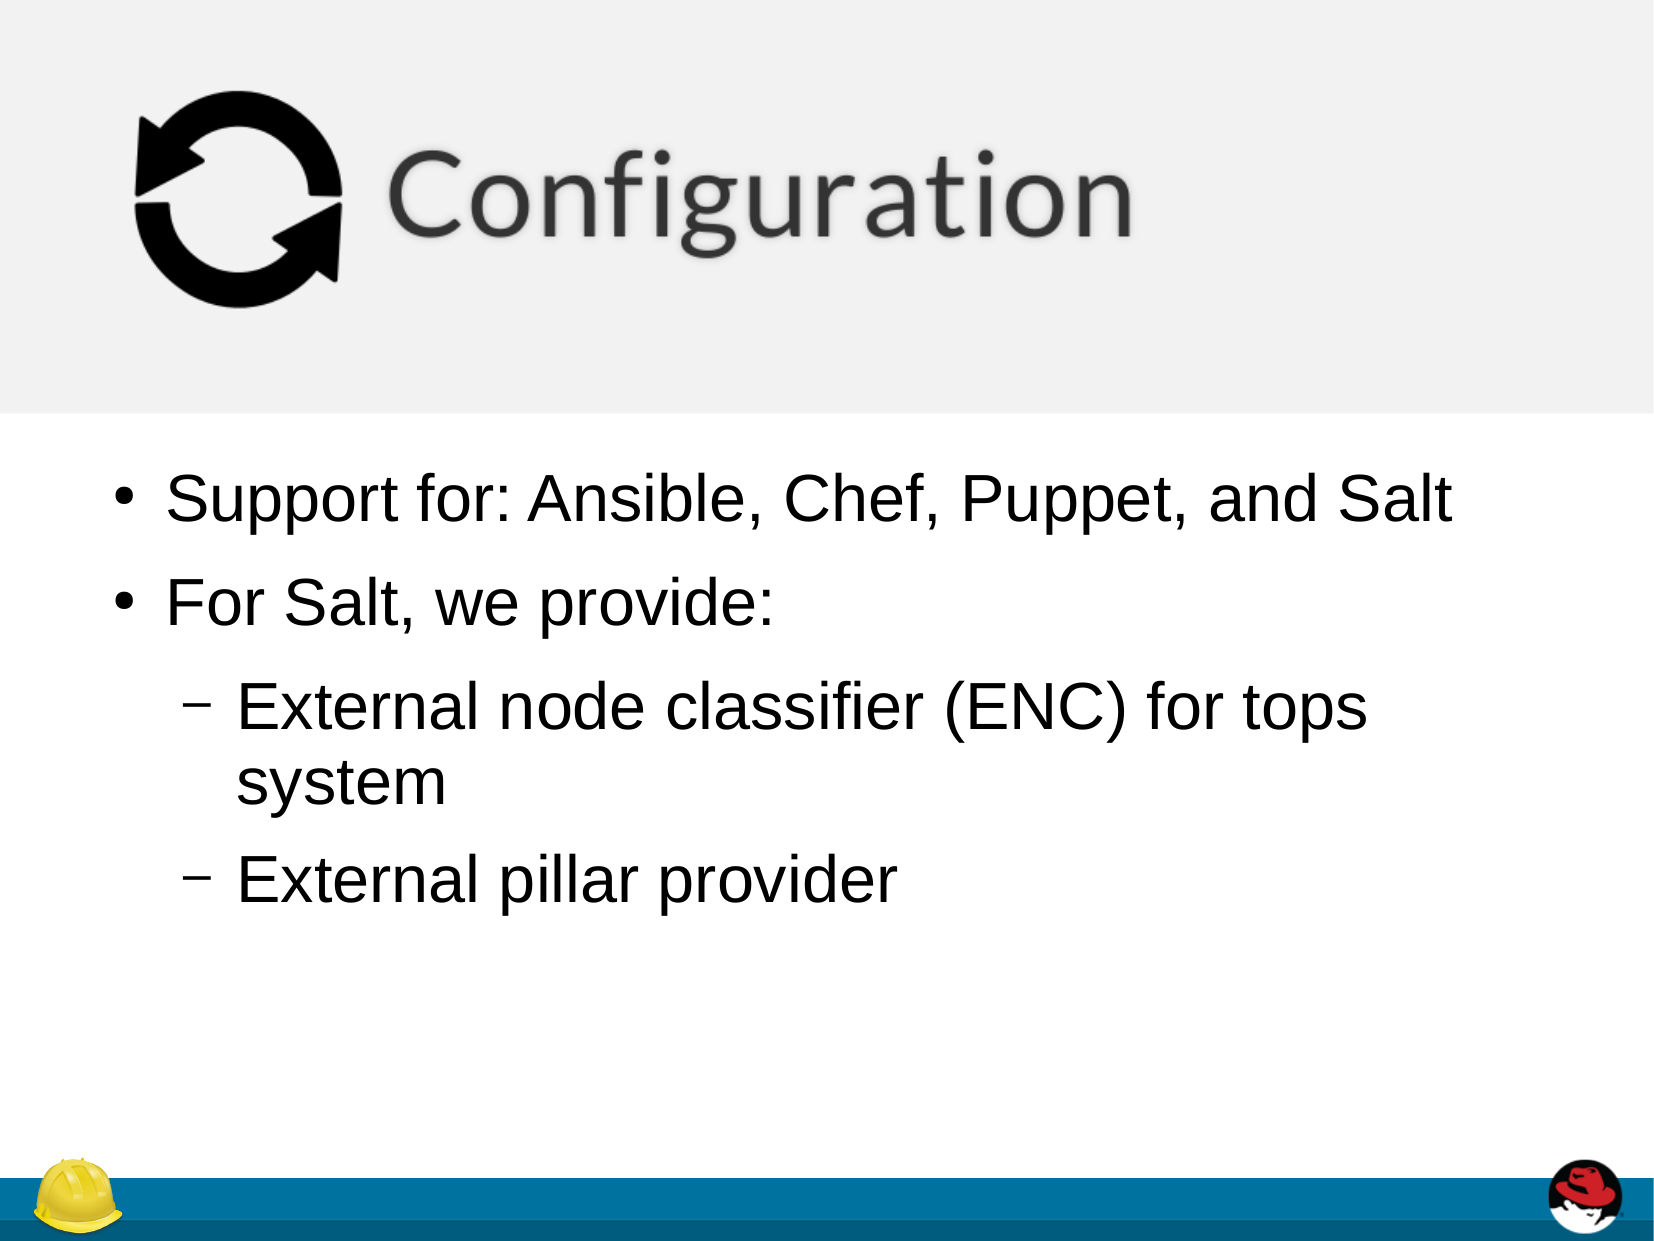

#
Support for: Ansible, Chef, Puppet, and Salt
For Salt, we provide:
External node classifier (ENC) for tops system
External pillar provider